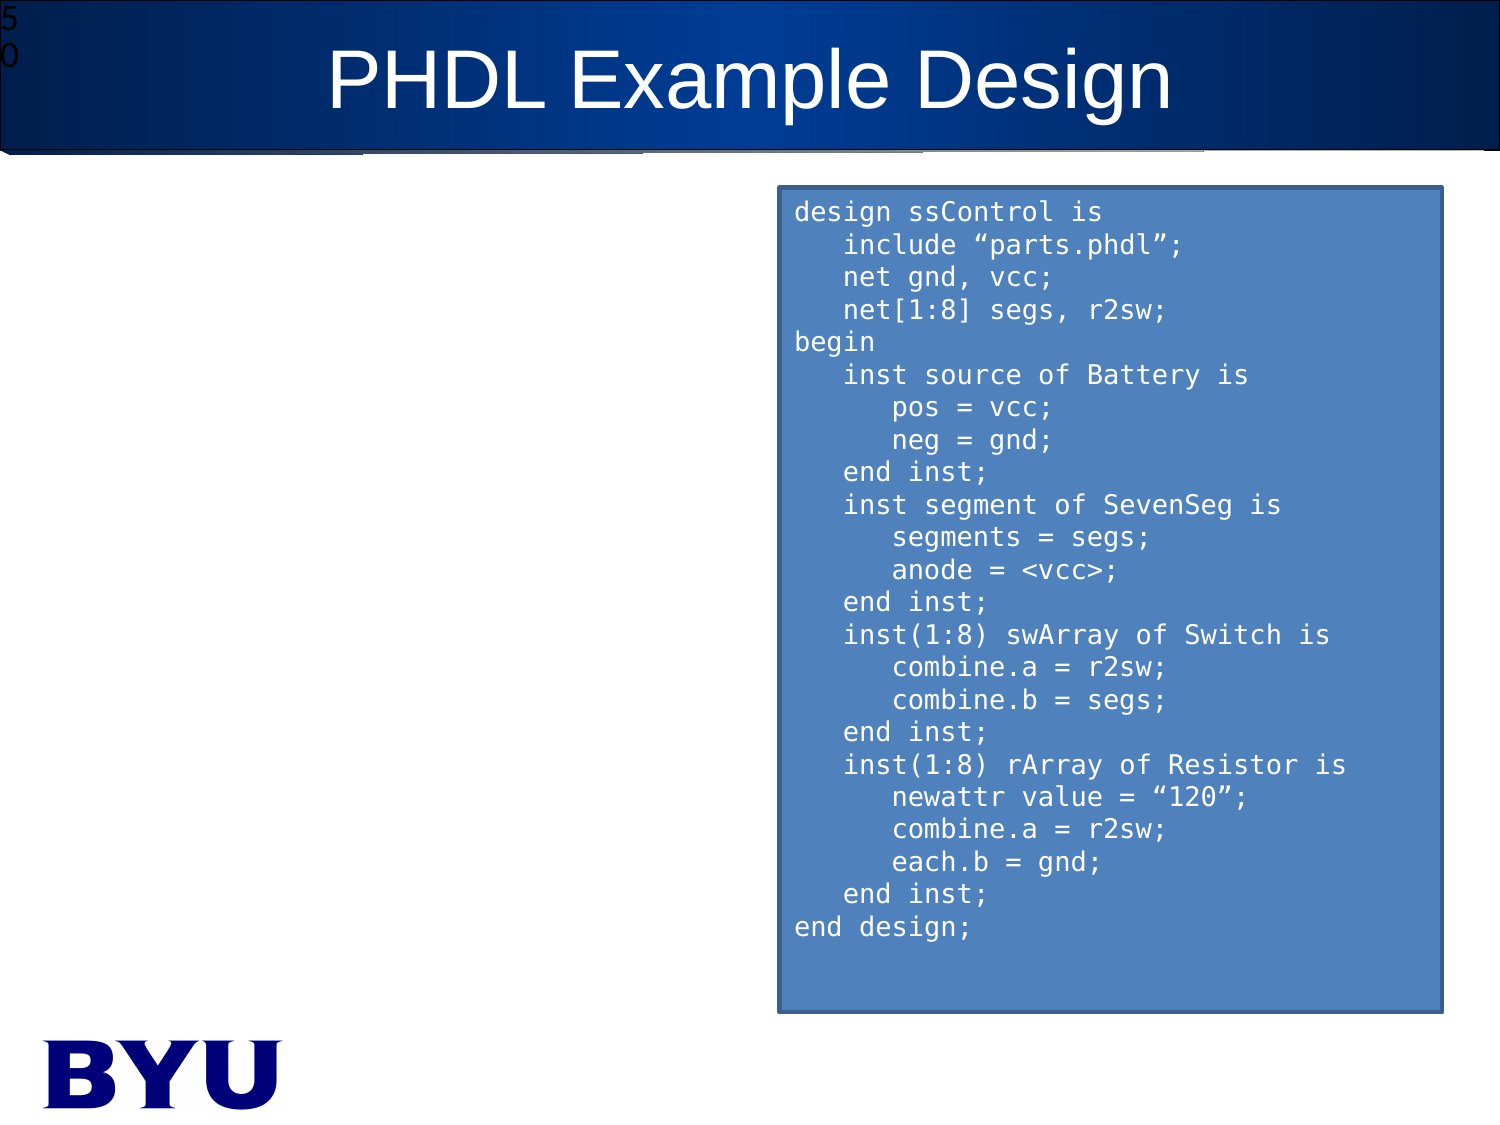

# PHDL Example Design
design ssControl is
 include “parts.phdl”;
 net gnd, vcc;
 net[1:8] segs, r2sw;
begin
 inst source of Battery is
 pos = vcc;
 neg = gnd;
 end inst;
 inst segment of SevenSeg is
 segments = segs;
 anode = <vcc>;
 end inst;
 inst(1:8) swArray of Switch is
 combine.a = r2sw;
 combine.b = segs;
 end inst;
 inst(1:8) rArray of Resistor is
 newattr value = “120”;
 combine.a = r2sw;
 each.b = gnd;
 end inst;
end design;